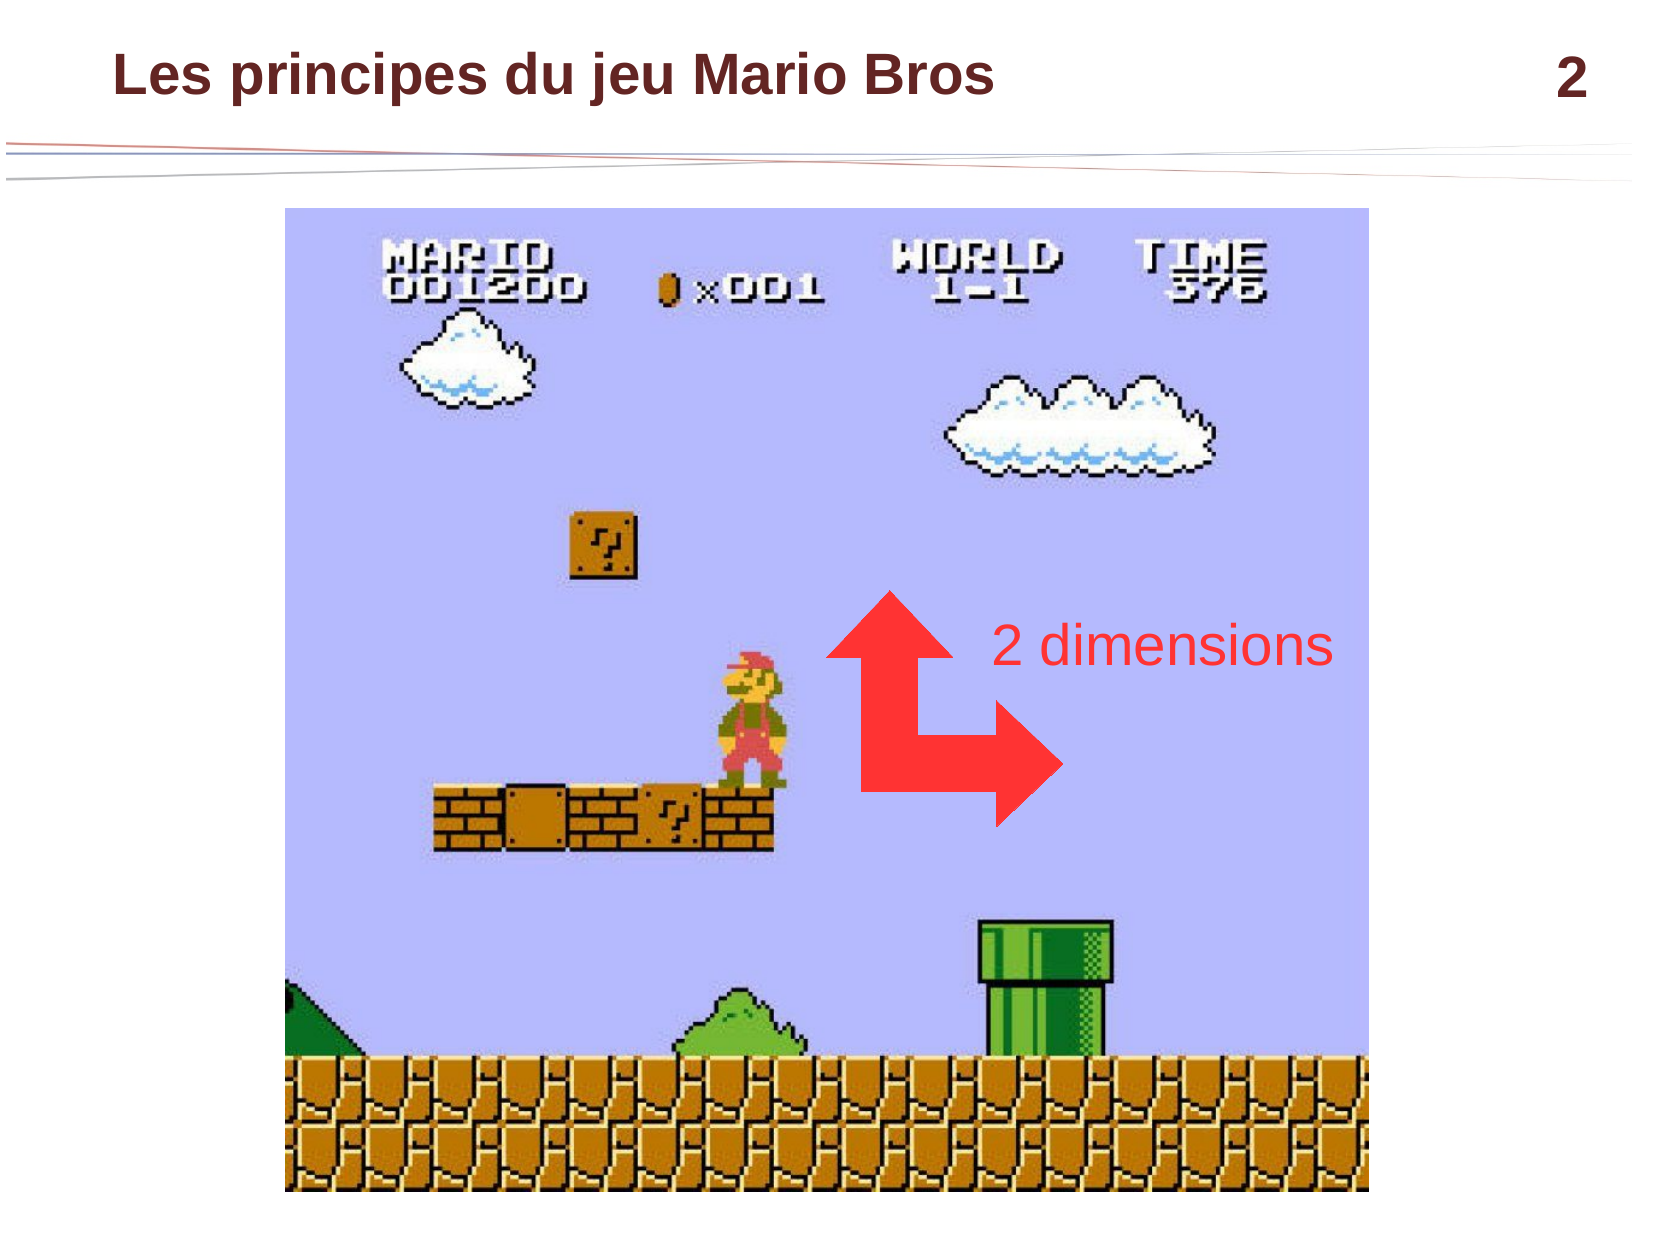

# Les principes du jeu Mario Bros
2
2 dimensions